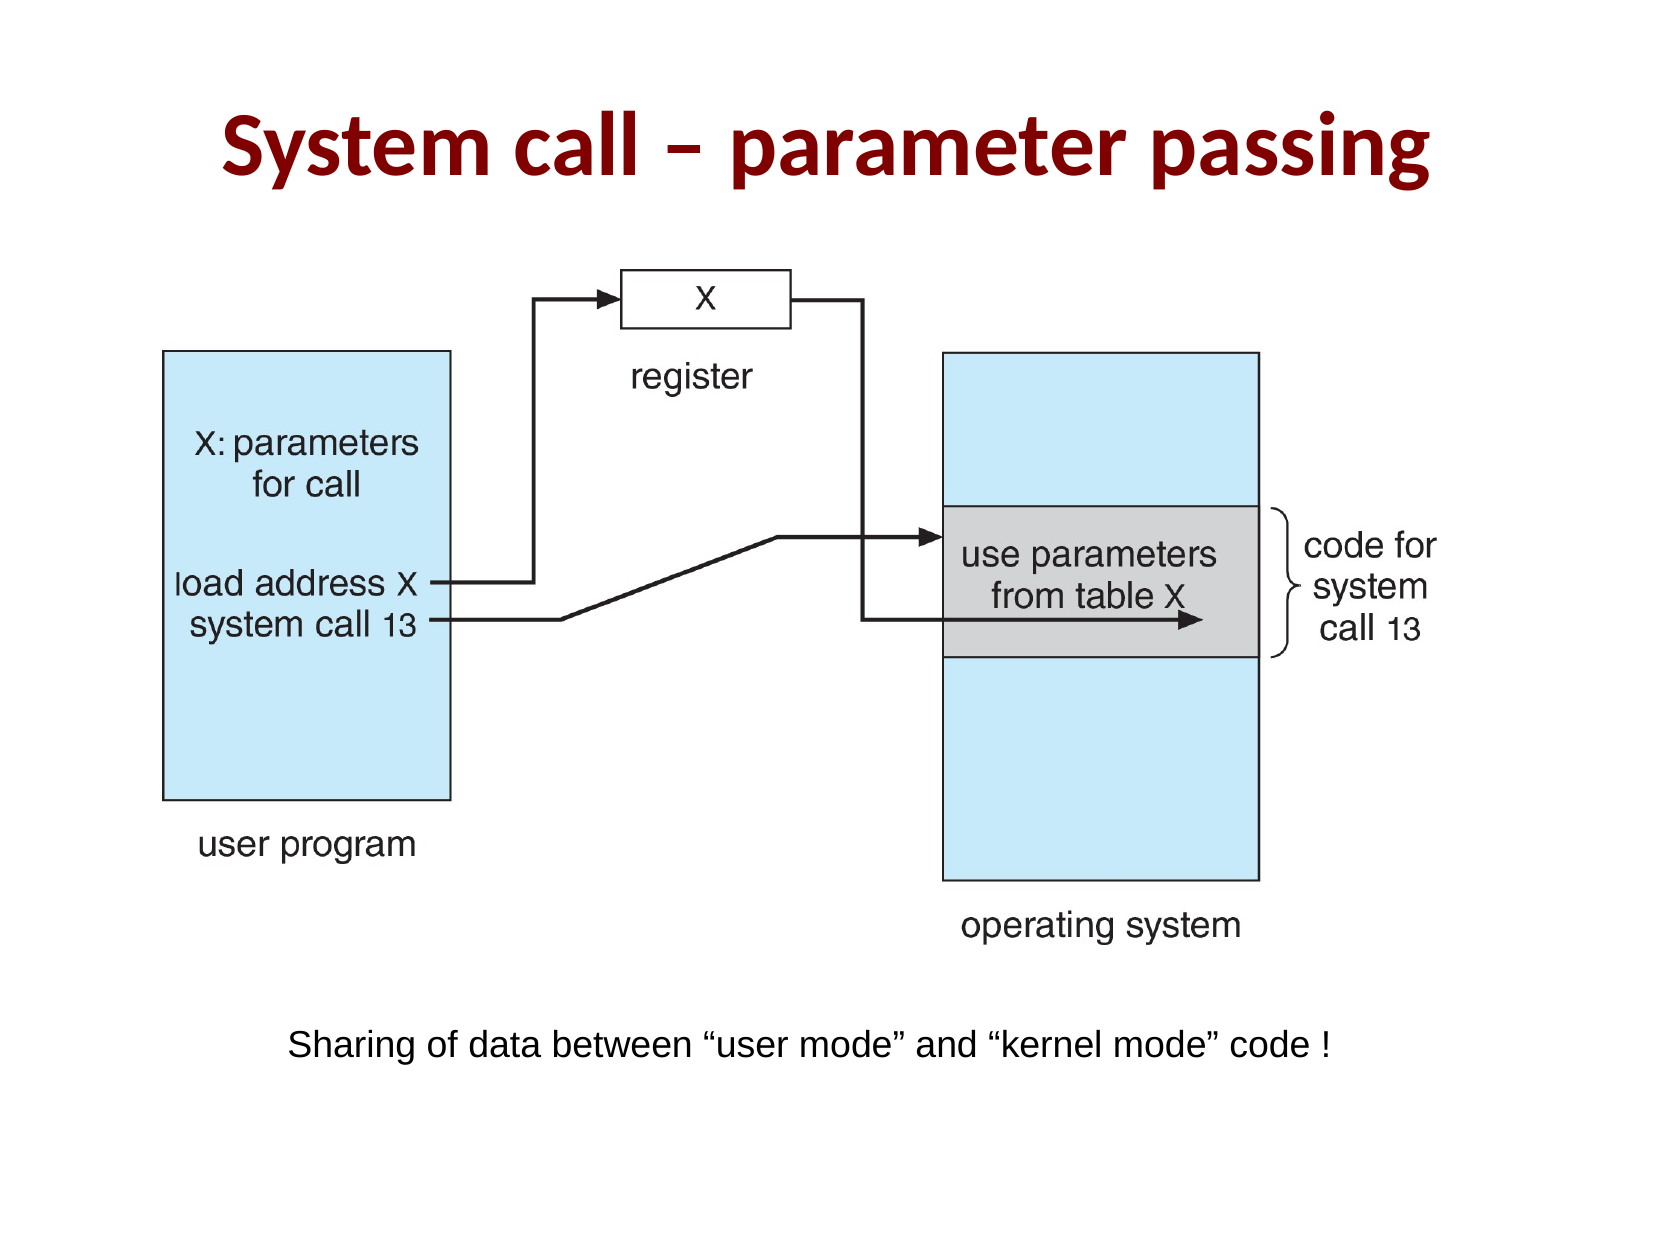

# System call – parameter passing
Sharing of data between “user mode” and “kernel mode” code !